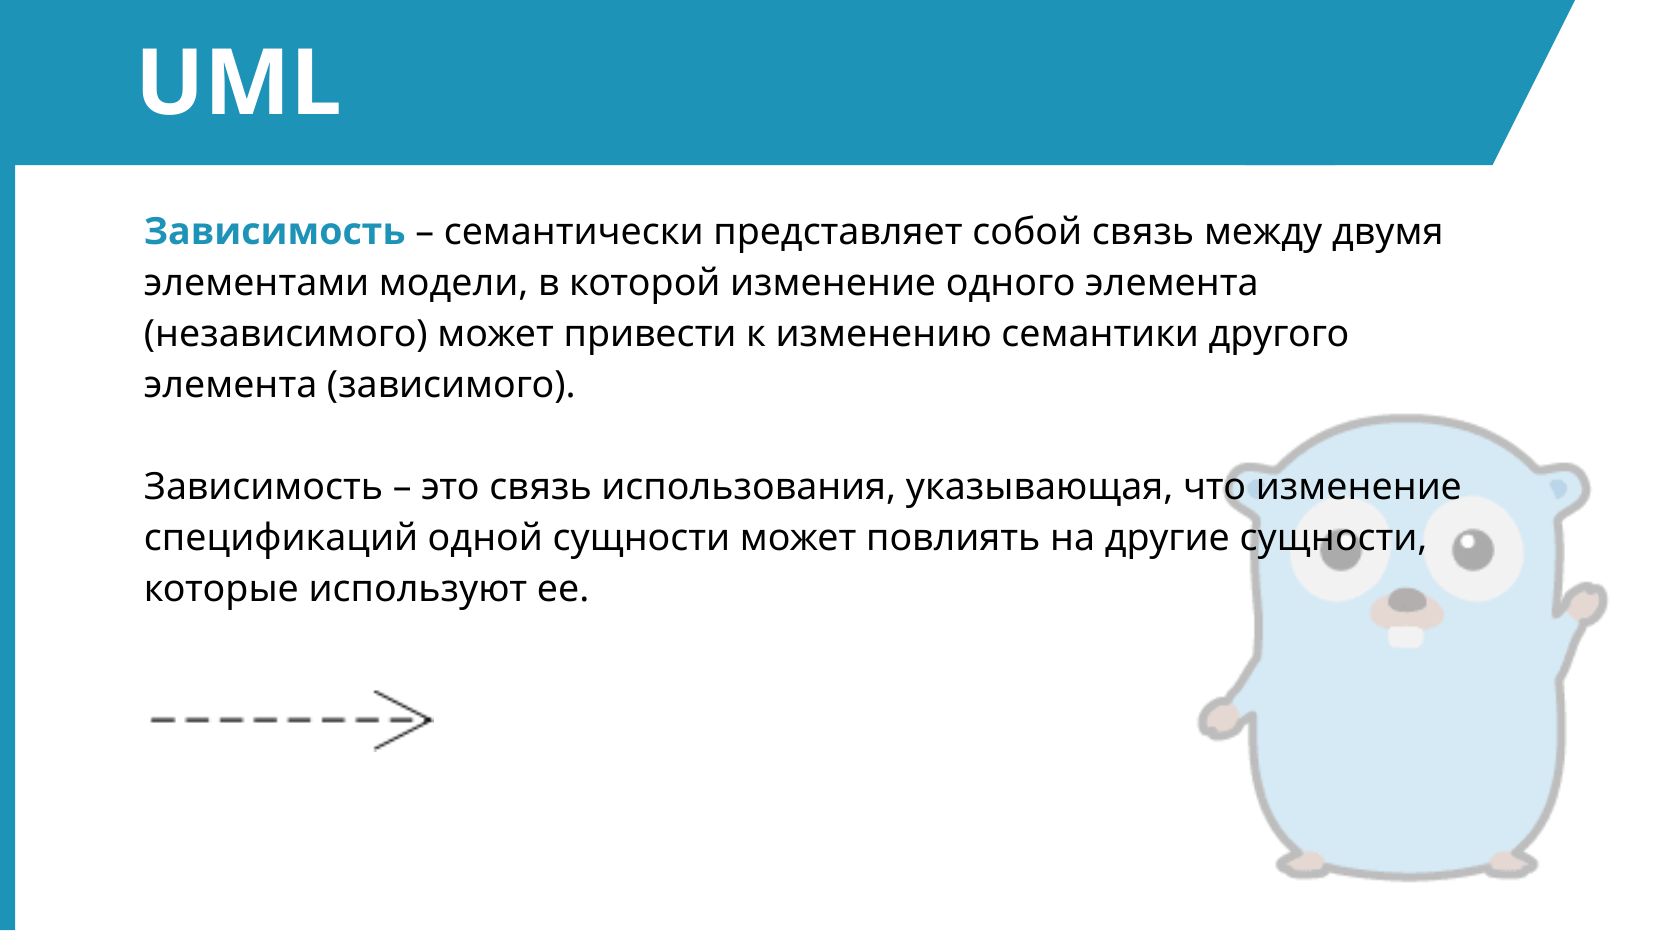

# UML
Зависимость – семантически представляет собой связь между двумя элементами модели, в которой изменение одного элемента (независимого) может привести к изменению семантики другого элемента (зависимого).
Зависимость – это связь использования, указывающая, что изменение спецификаций одной сущности может повлиять на другие сущности, которые используют ее.